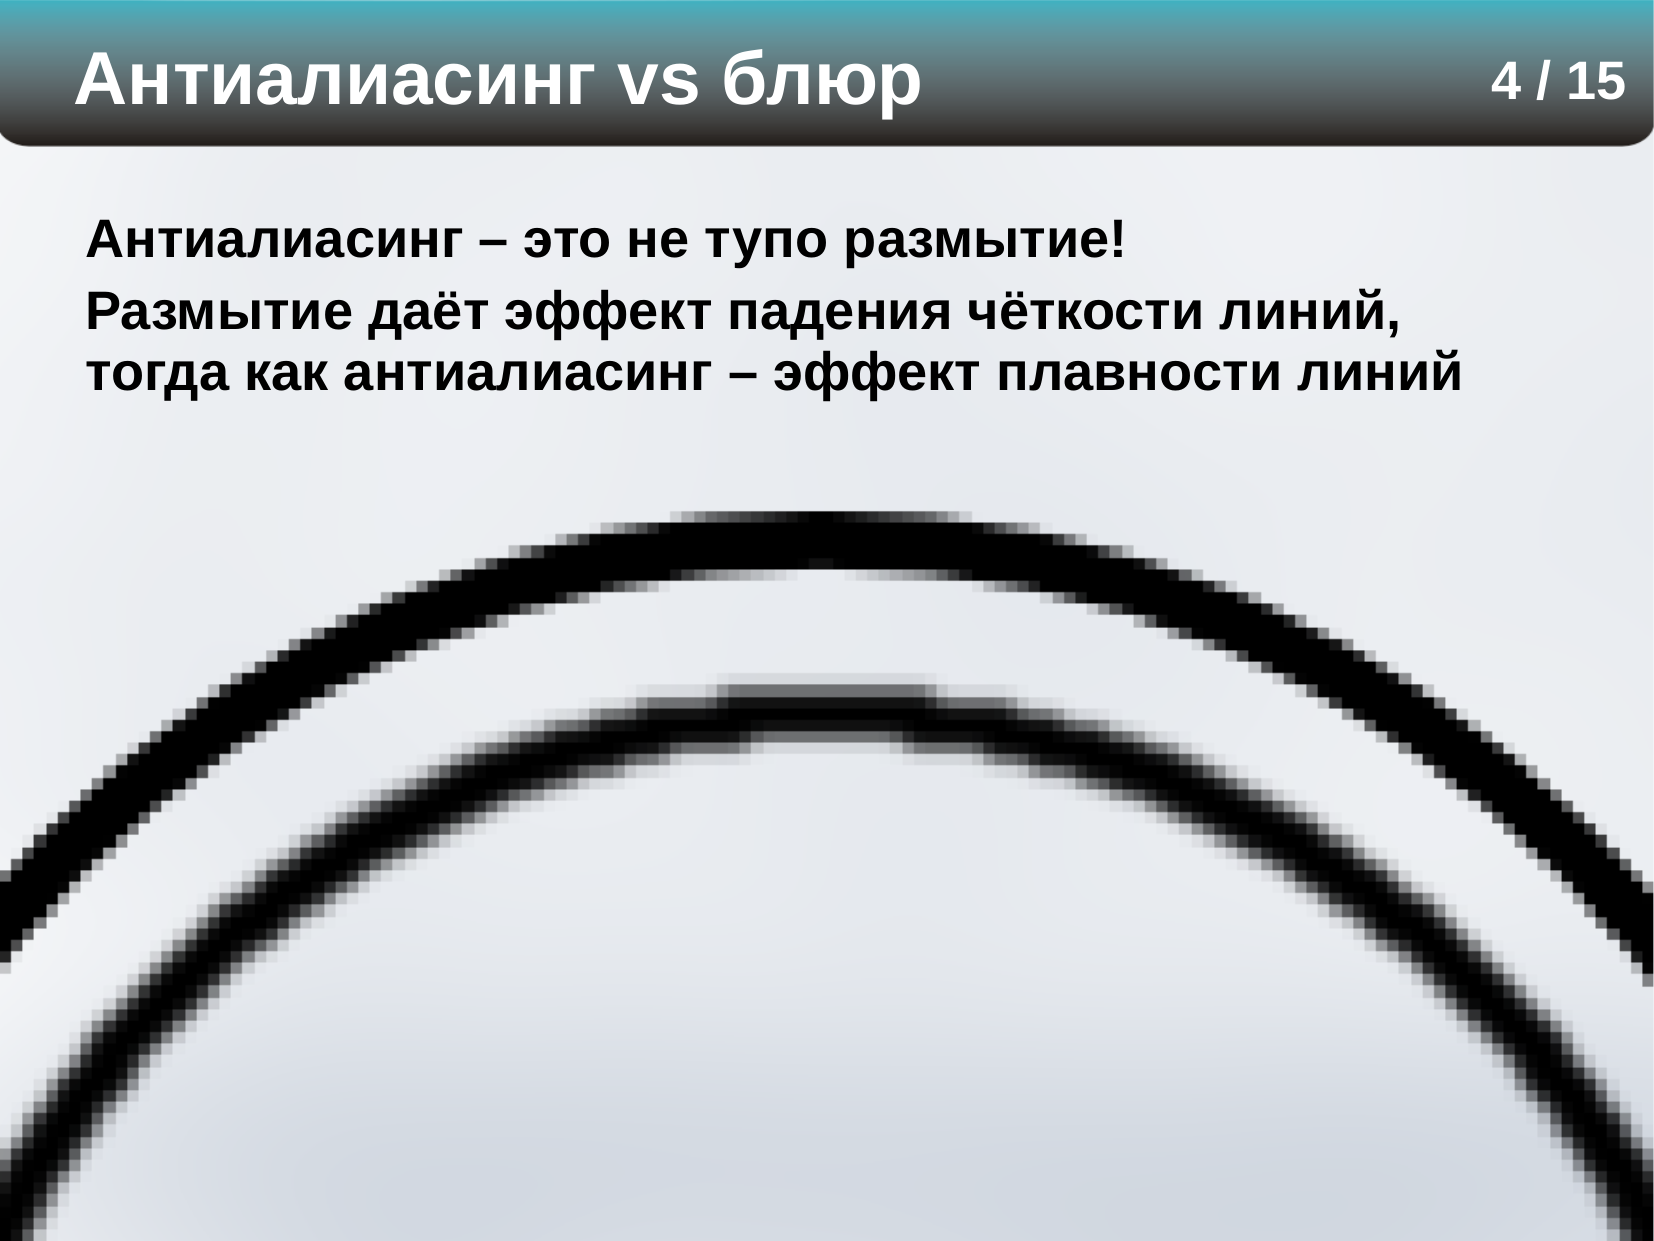

Антиалиасинг vs блюр
Антиалиасинг – это не тупо размытие!
Размытие даёт эффект падения чёткости линий,
тогда как антиалиасинг – эффект плавности линий